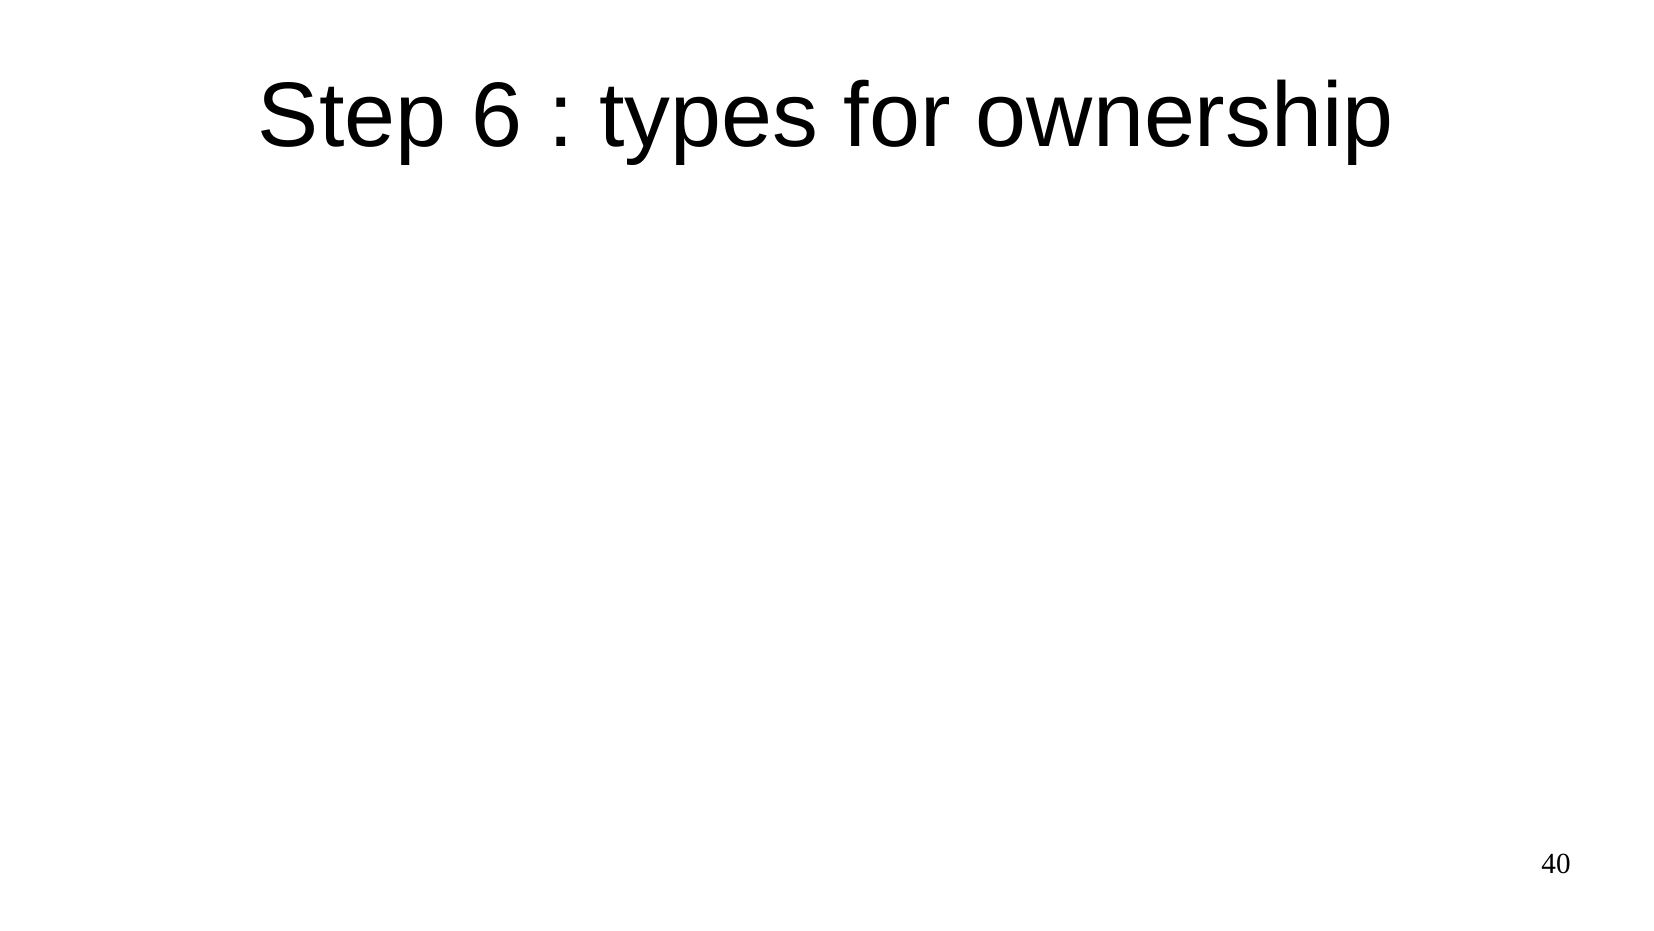

# Step 6 : types for ownership
40